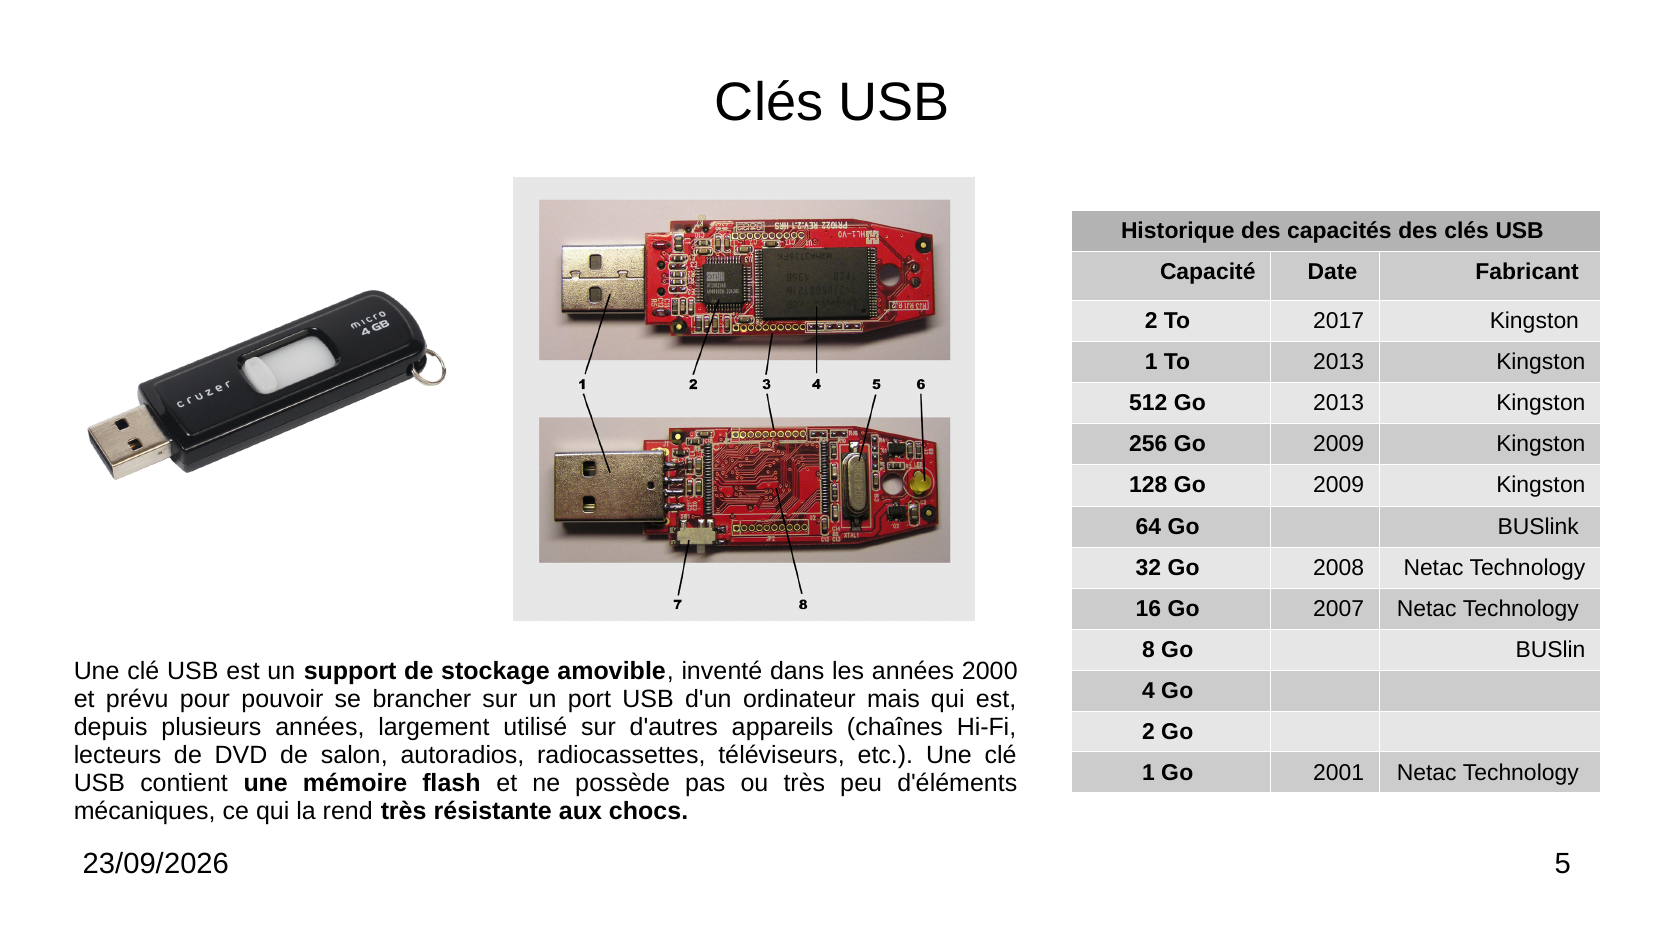

# Clés USB
| Historique des capacités des clés USB | | |
| --- | --- | --- |
| Capacité | Date | Fabricant |
| 2 To | 2017 | Kingston |
| 1 To | 2013 | Kingston |
| 512 Go | 2013 | Kingston |
| 256 Go | 2009 | Kingston |
| 128 Go | 2009 | Kingston |
| 64 Go | | BUSlink |
| 32 Go | 2008 | Netac Technology |
| 16 Go | 2007 | Netac Technology |
| 8 Go | | BUSlin |
| 4 Go | | |
| 2 Go | | |
| 1 Go | 2001 | Netac Technology |
Une clé USB est un support de stockage amovible, inventé dans les années 2000 et prévu pour pouvoir se brancher sur un port USB d'un ordinateur mais qui est, depuis plusieurs années, largement utilisé sur d'autres appareils (chaînes Hi-Fi, lecteurs de DVD de salon, autoradios, radiocassettes, téléviseurs, etc.). Une clé USB contient une mémoire flash et ne possède pas ou très peu d'éléments mécaniques, ce qui la rend très résistante aux chocs.
5